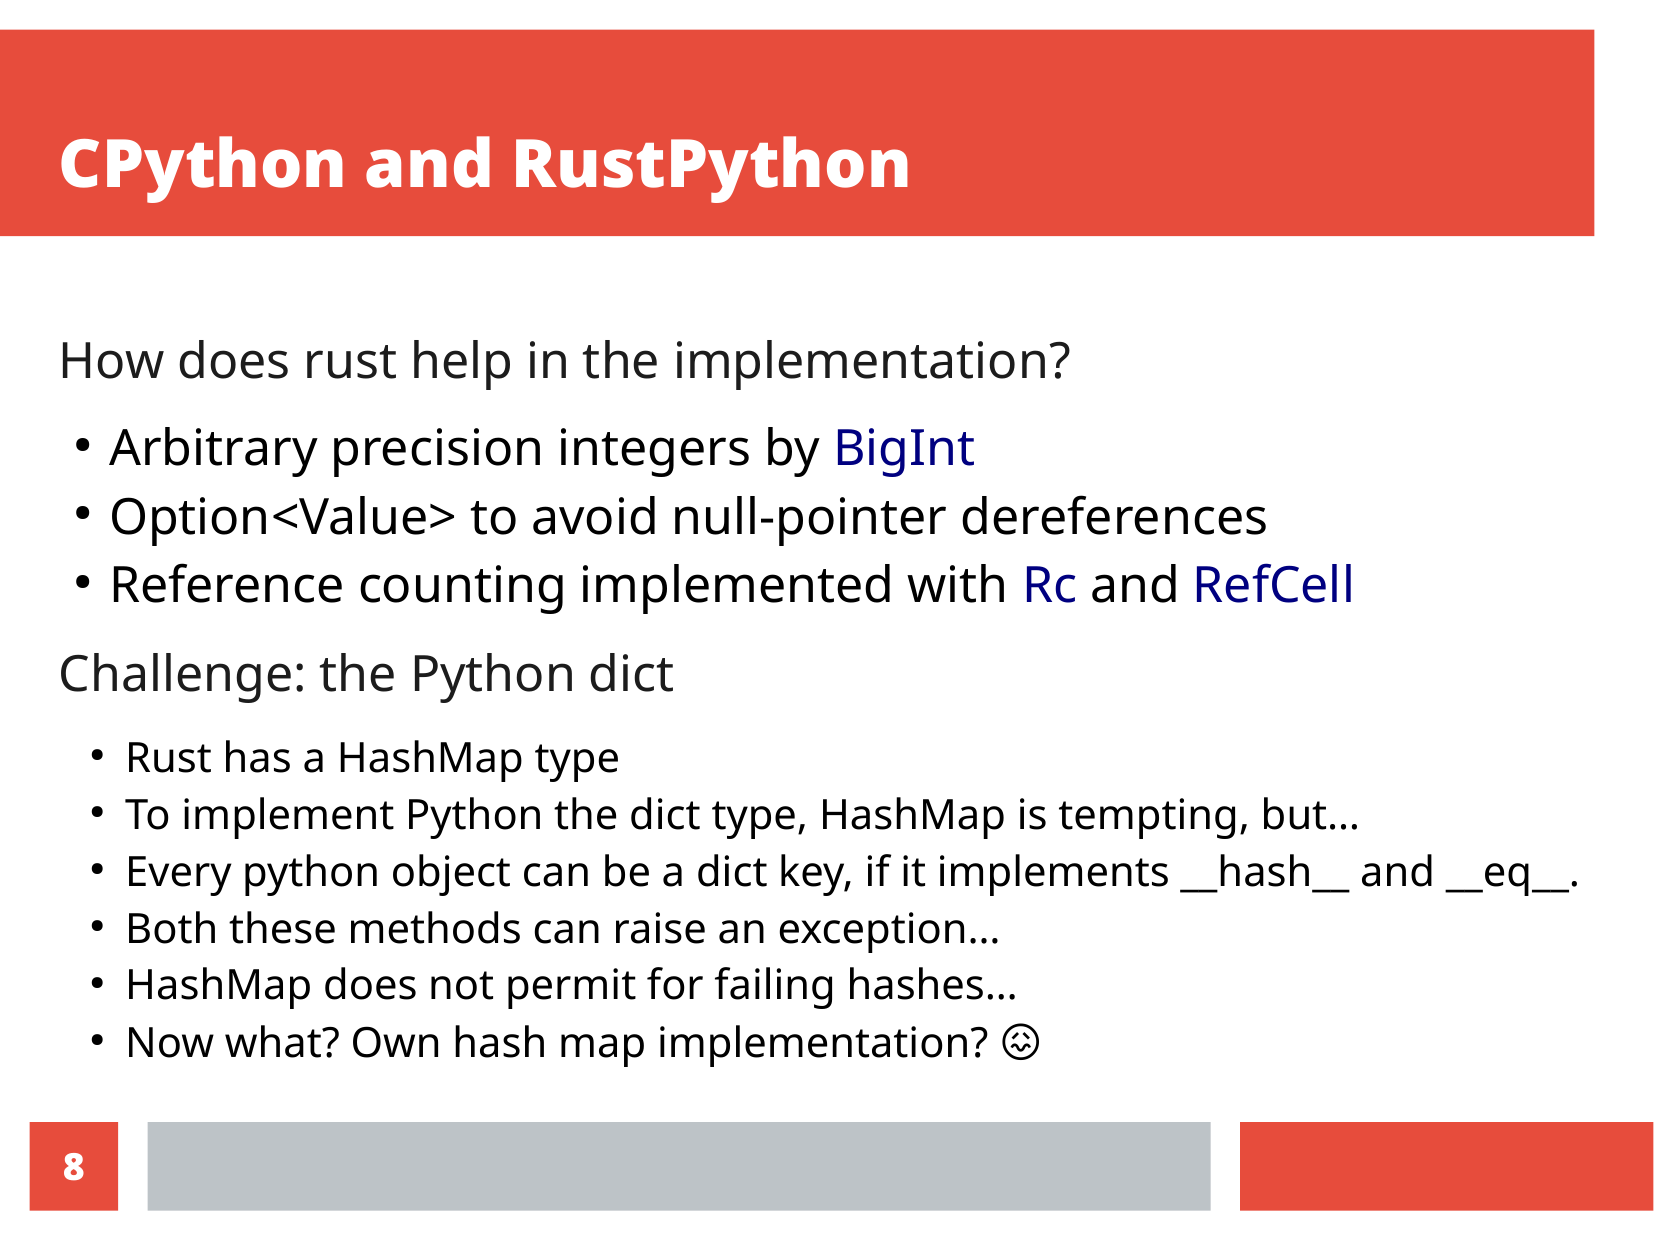

# CPython and RustPython
How does rust help in the implementation?
Arbitrary precision integers by BigInt
Option<Value> to avoid null-pointer dereferences
Reference counting implemented with Rc and RefCell
Challenge: the Python dict
Rust has a HashMap type
To implement Python the dict type, HashMap is tempting, but…
Every python object can be a dict key, if it implements __hash__ and __eq__.
Both these methods can raise an exception…
HashMap does not permit for failing hashes…
Now what? Own hash map implementation? 😖
8